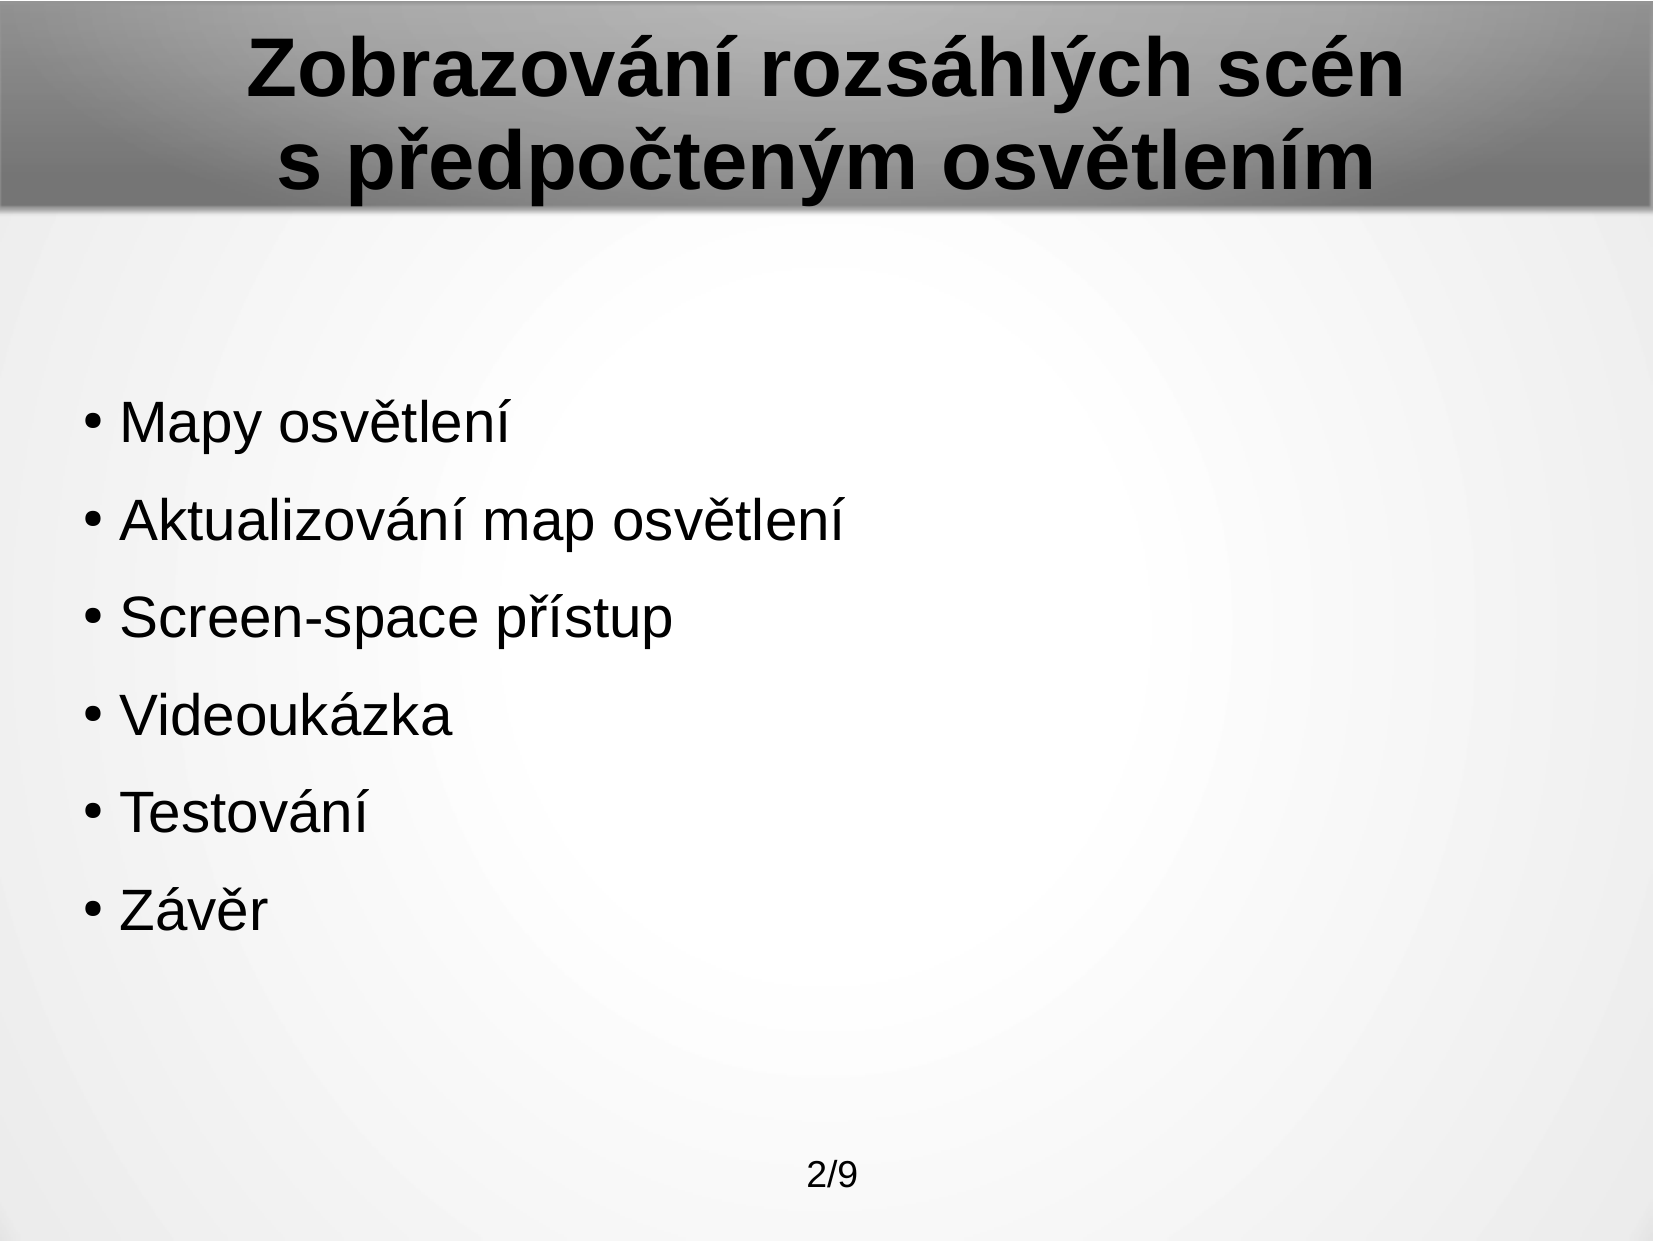

# Zobrazování rozsáhlých scén s předpočteným osvětlením
 Mapy osvětlení
 Aktualizování map osvětlení
 Screen-space přístup
 Videoukázka
 Testování
 Závěr